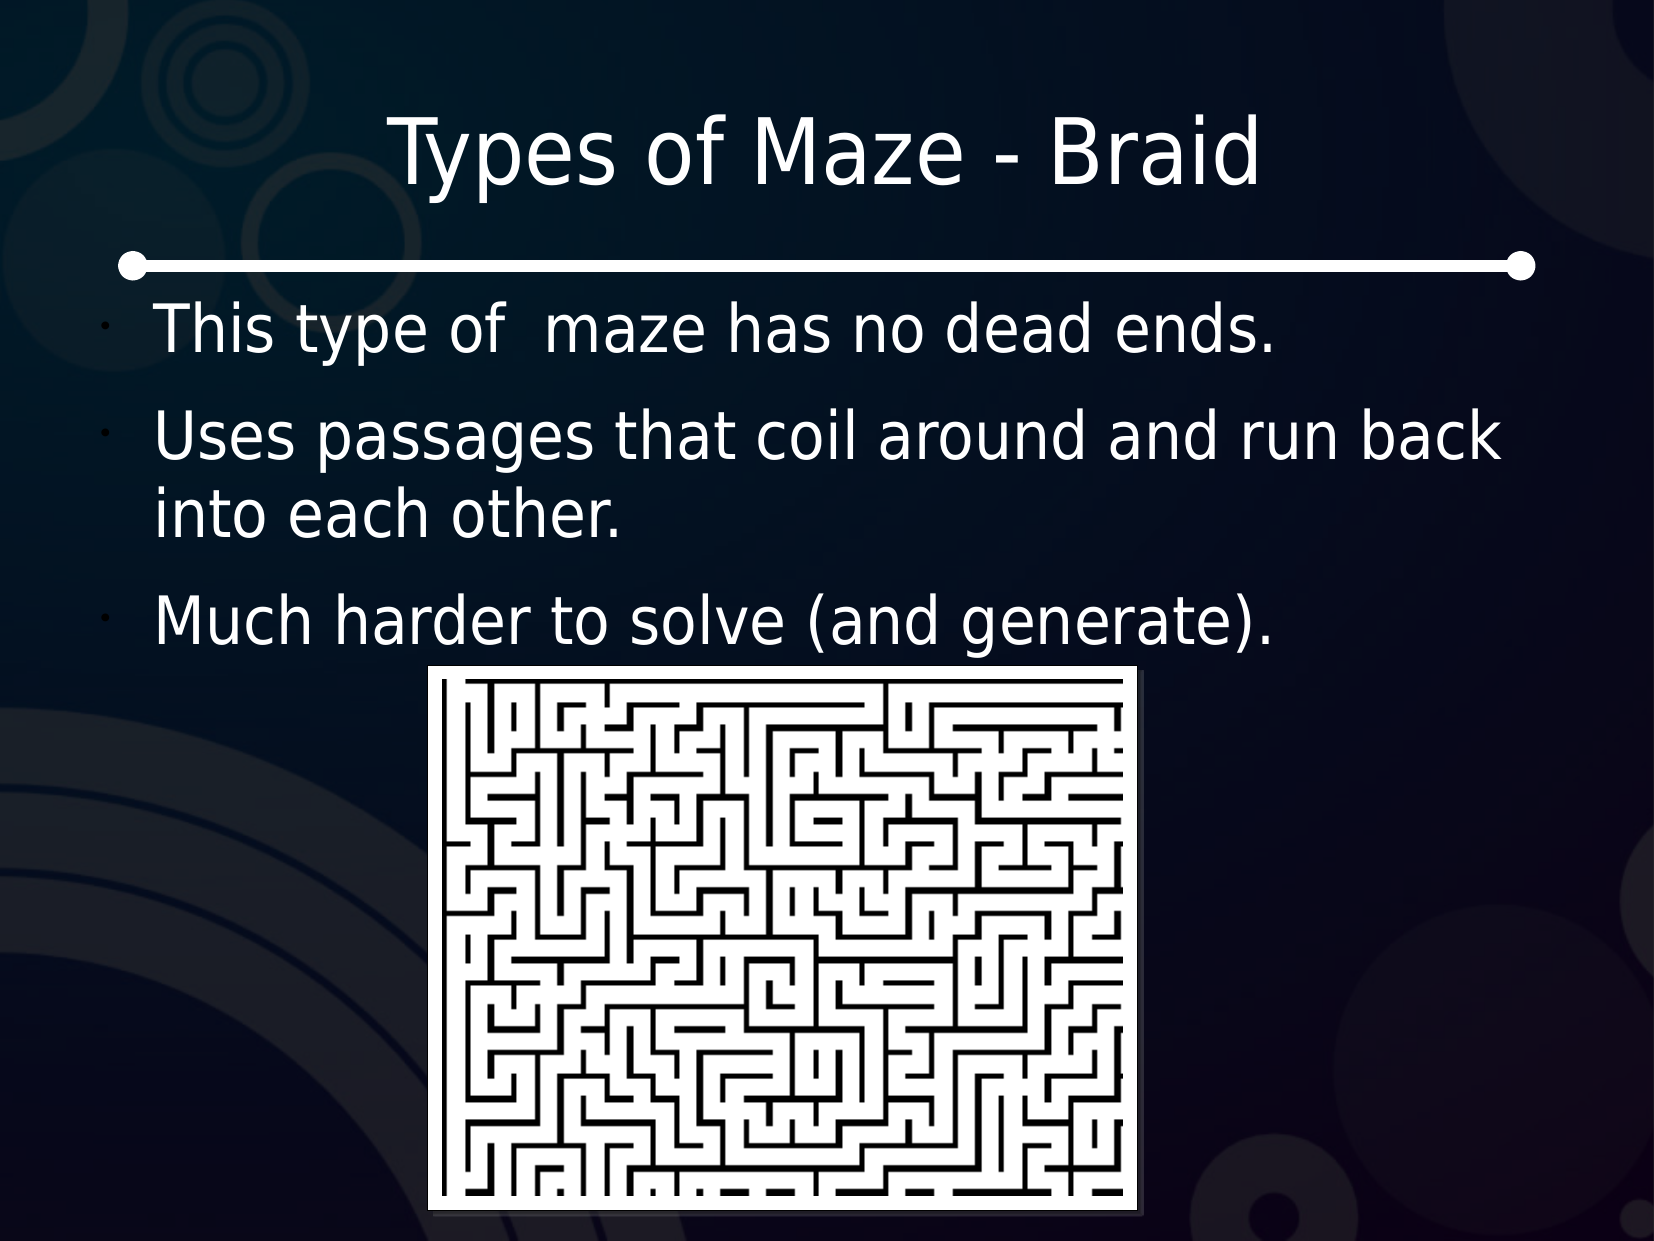

# Types of Maze - Braid
This type of maze has no dead ends.
Uses passages that coil around and run back into each other.
Much harder to solve (and generate).